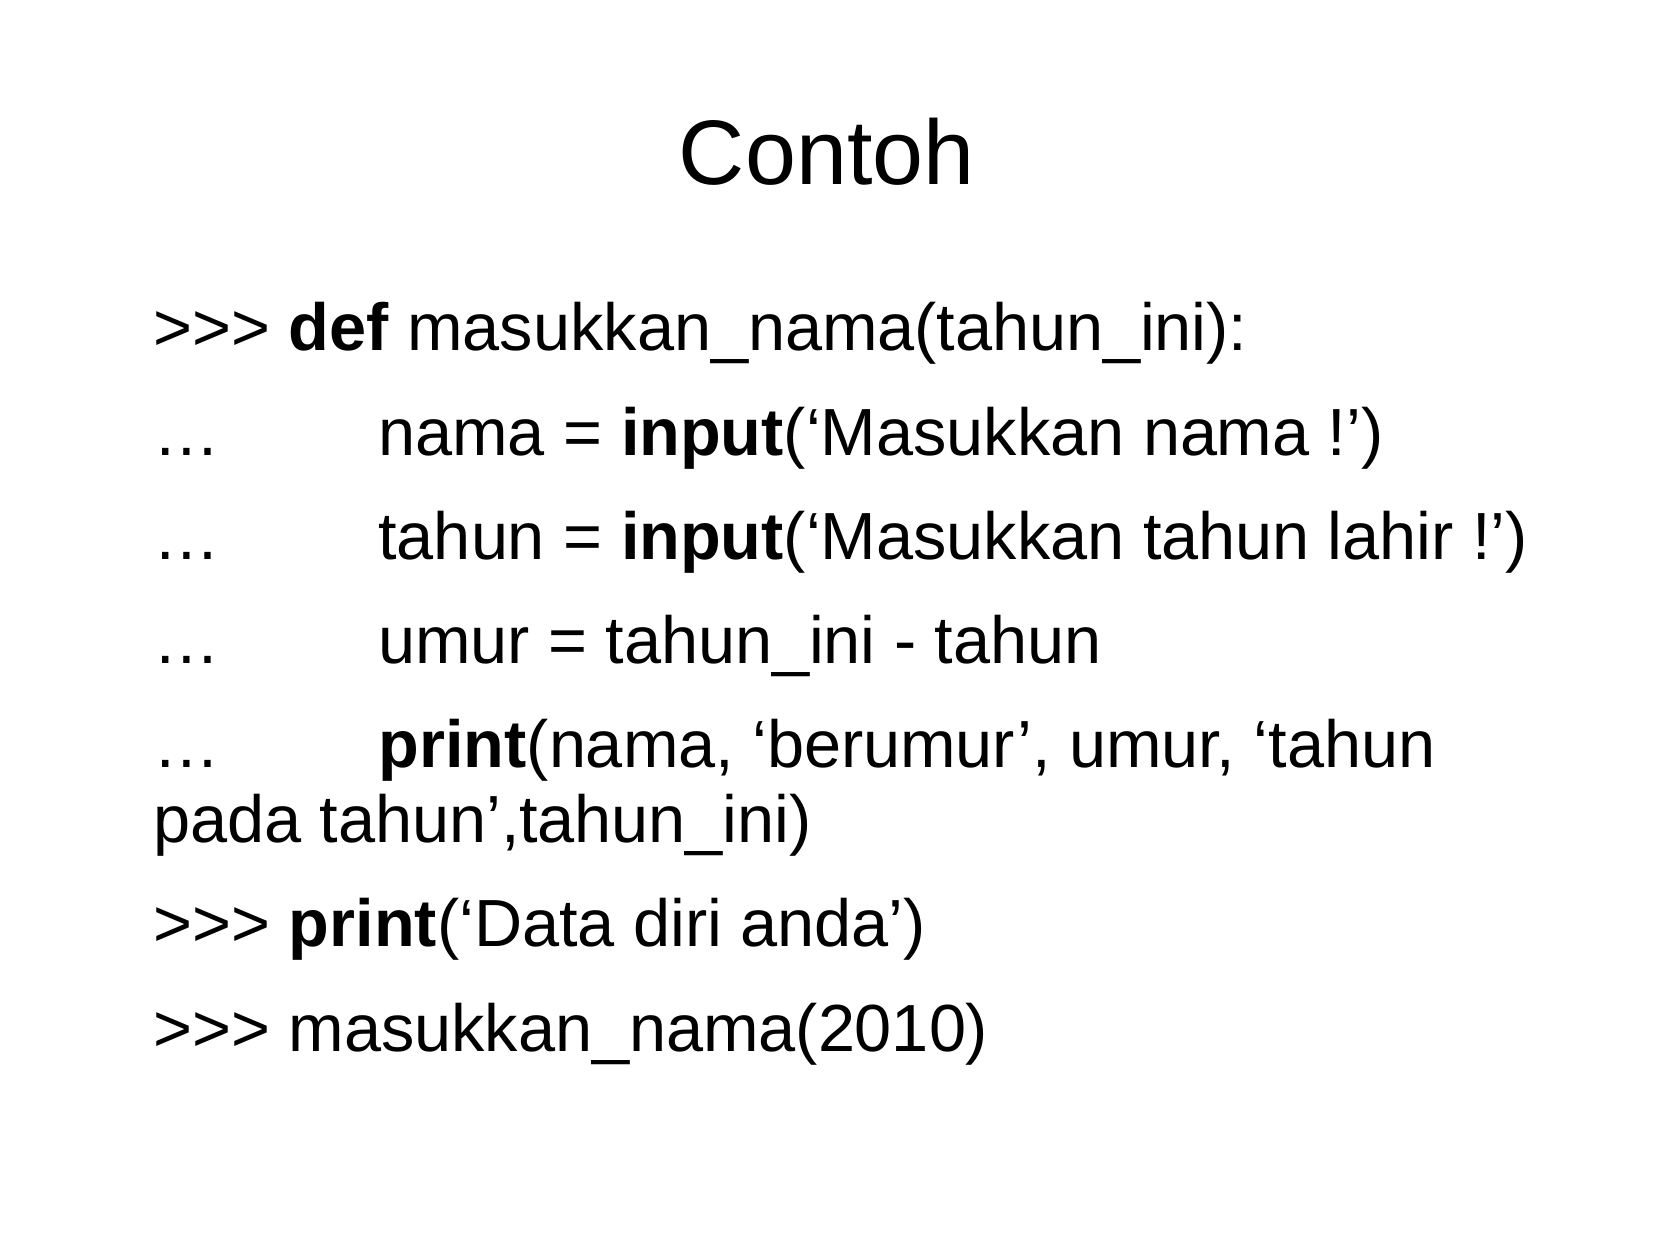

# Contoh
>>> def masukkan_nama(tahun_ini):
… 		nama = input(‘Masukkan nama !’)
… 		tahun = input(‘Masukkan tahun lahir !’)
… 		umur = tahun_ini - tahun
… 		print(nama, ‘berumur’, umur, ‘tahun pada tahun’,tahun_ini)
>>> print(‘Data diri anda’)
>>> masukkan_nama(2010)